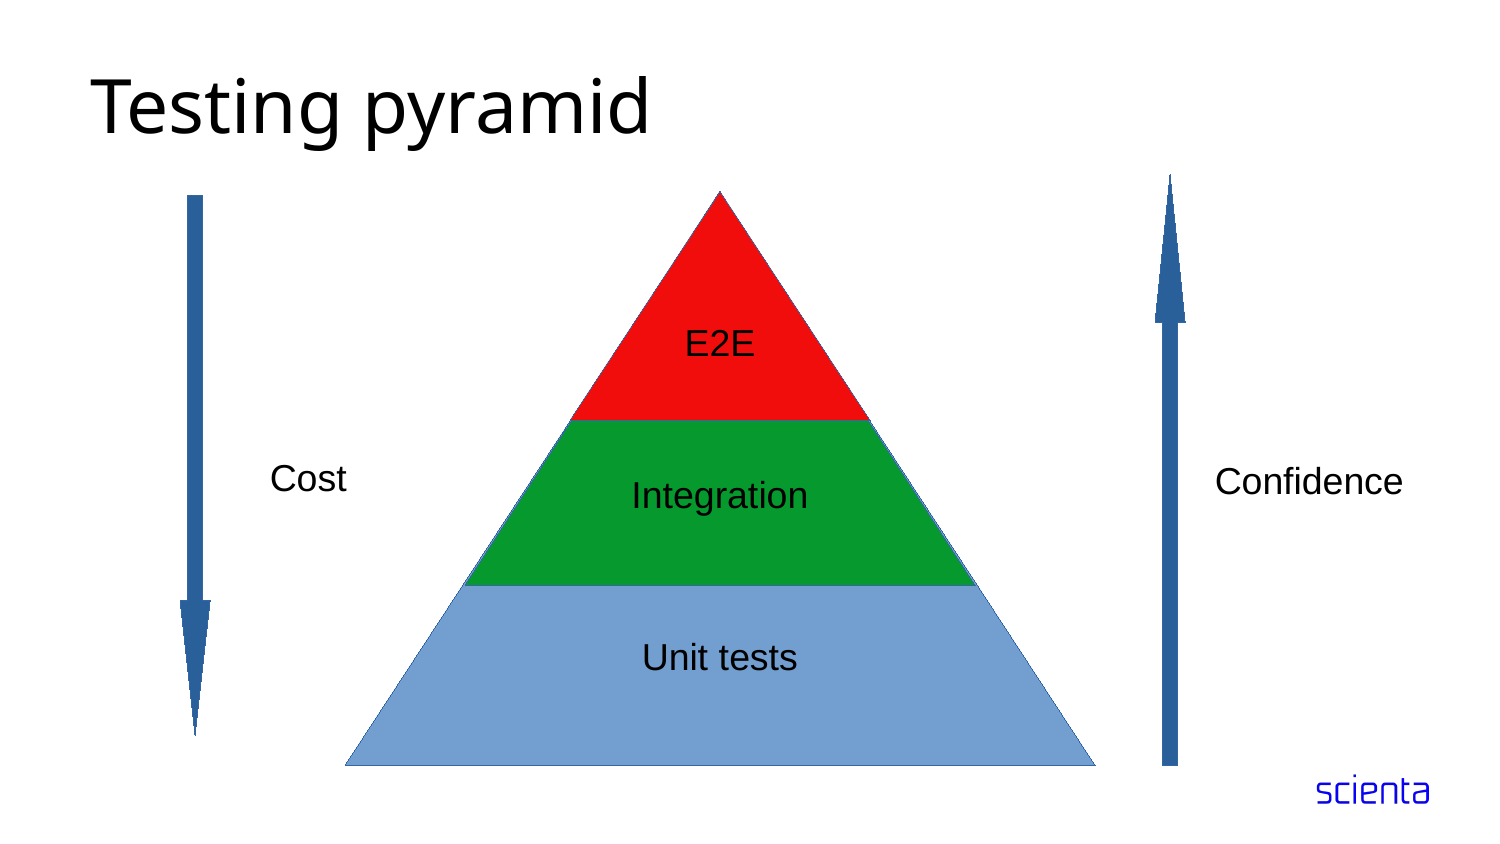

# Testing pyramid
Unit tests
Integration
E2E
Cost
Confidence